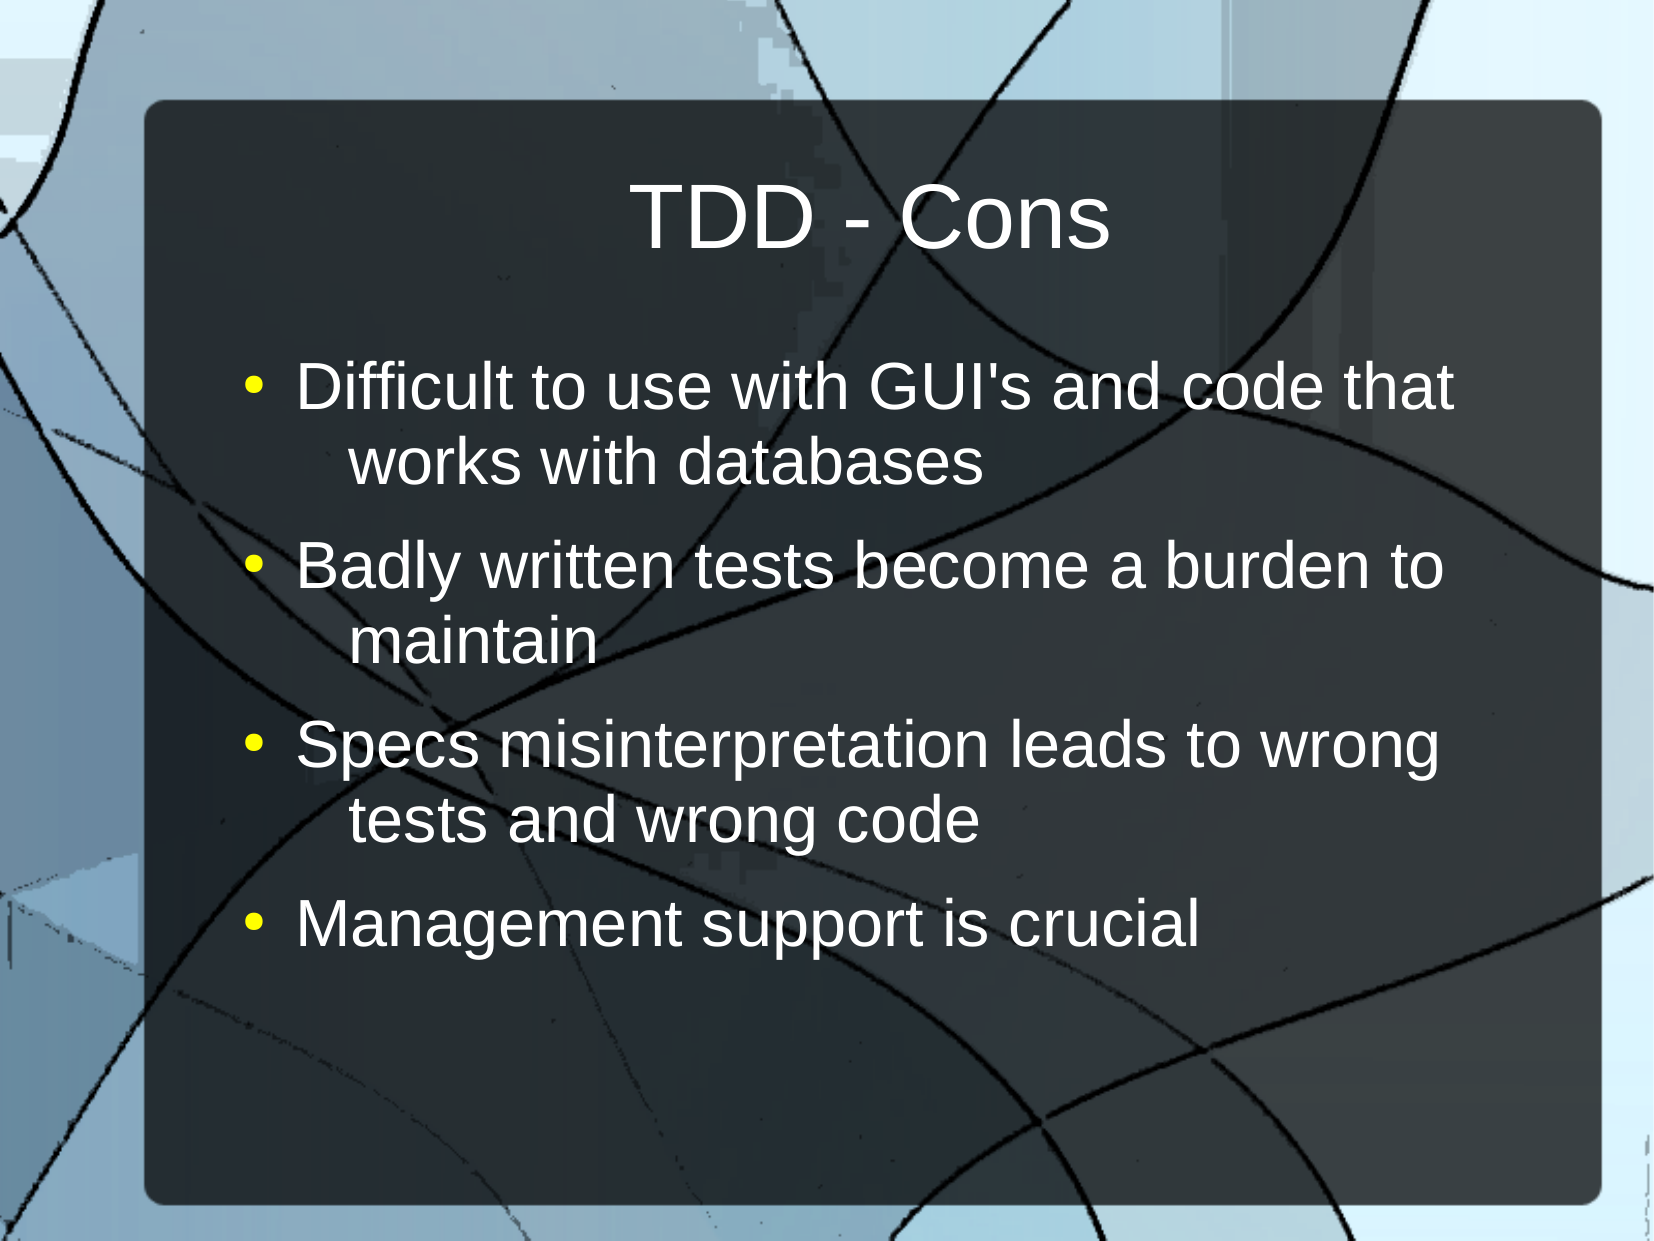

# TDD - Cons
Difficult to use with GUI's and code that works with databases
Badly written tests become a burden to maintain
Specs misinterpretation leads to wrong tests and wrong code
Management support is crucial